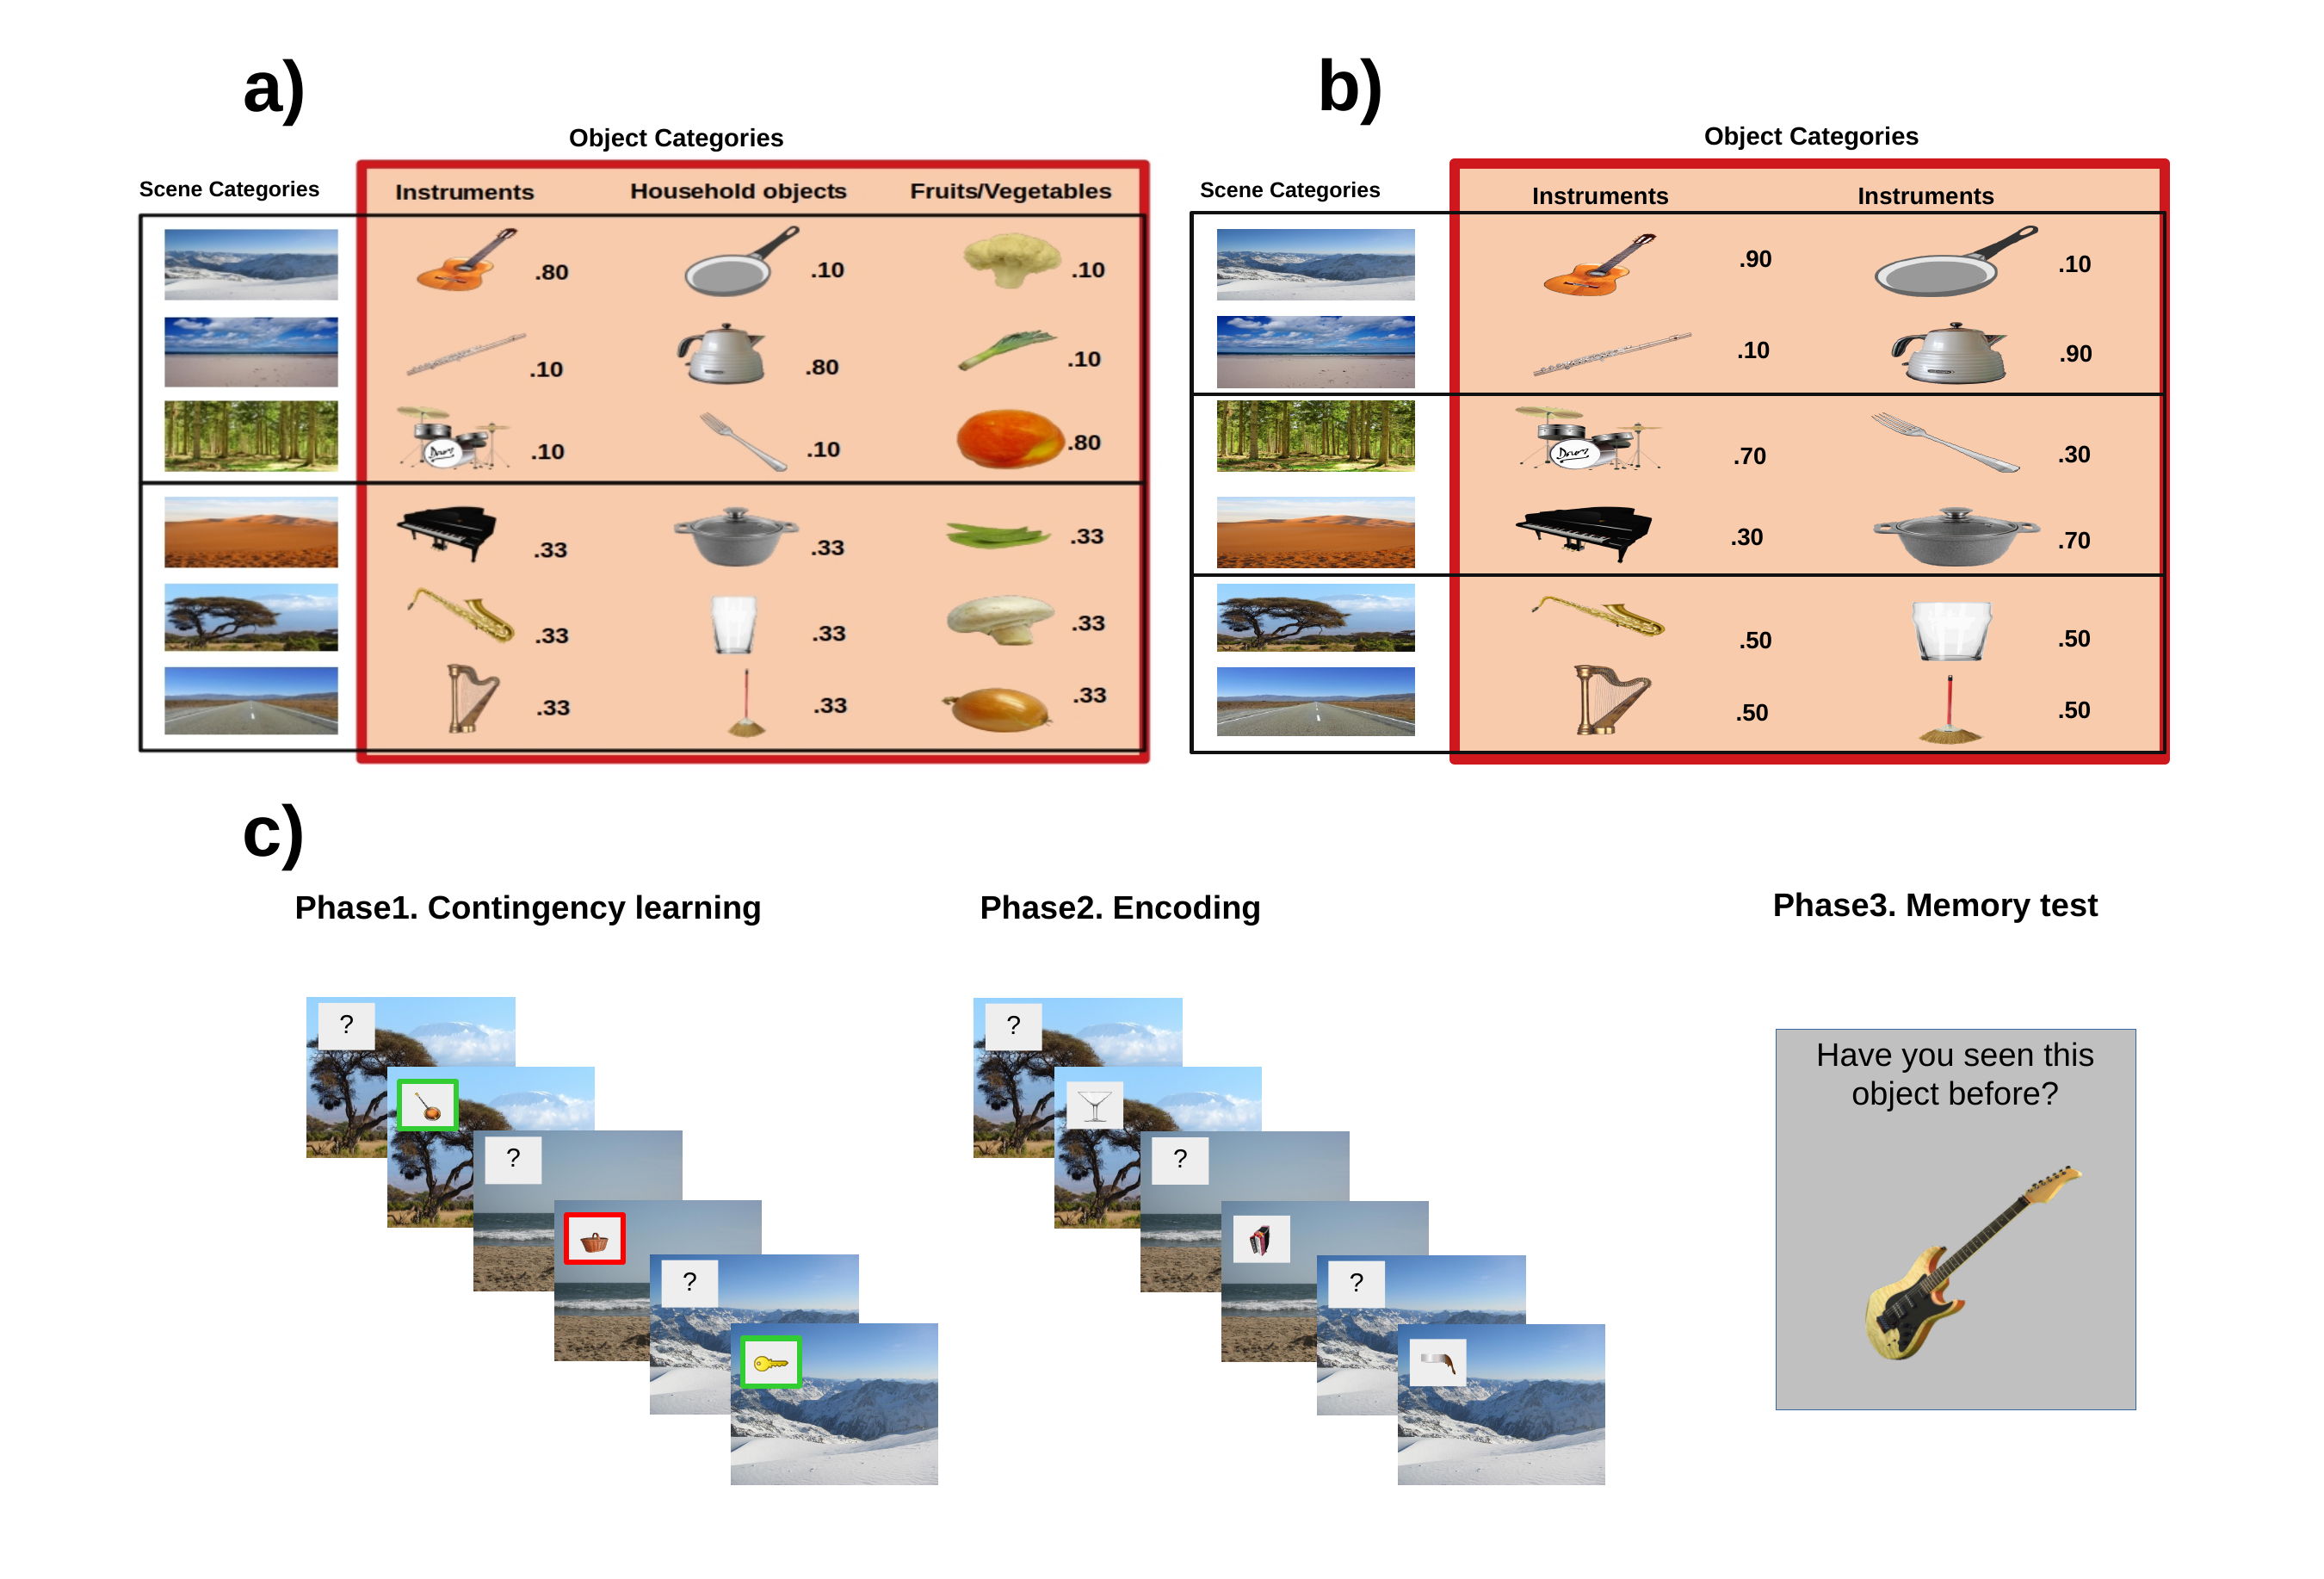

b)
a)
Object Categories
Object Categories
Scene Categories
Instruments
Instruments
Scene Categories
.90
.10
.10
.90
.30
.70
.30
.70
.50
.50
.50
.50
c)
Phase3. Memory test
Phase2. Encoding
Phase1. Contingency learning
?
?
Have you seen this object before?
?
?
?
?